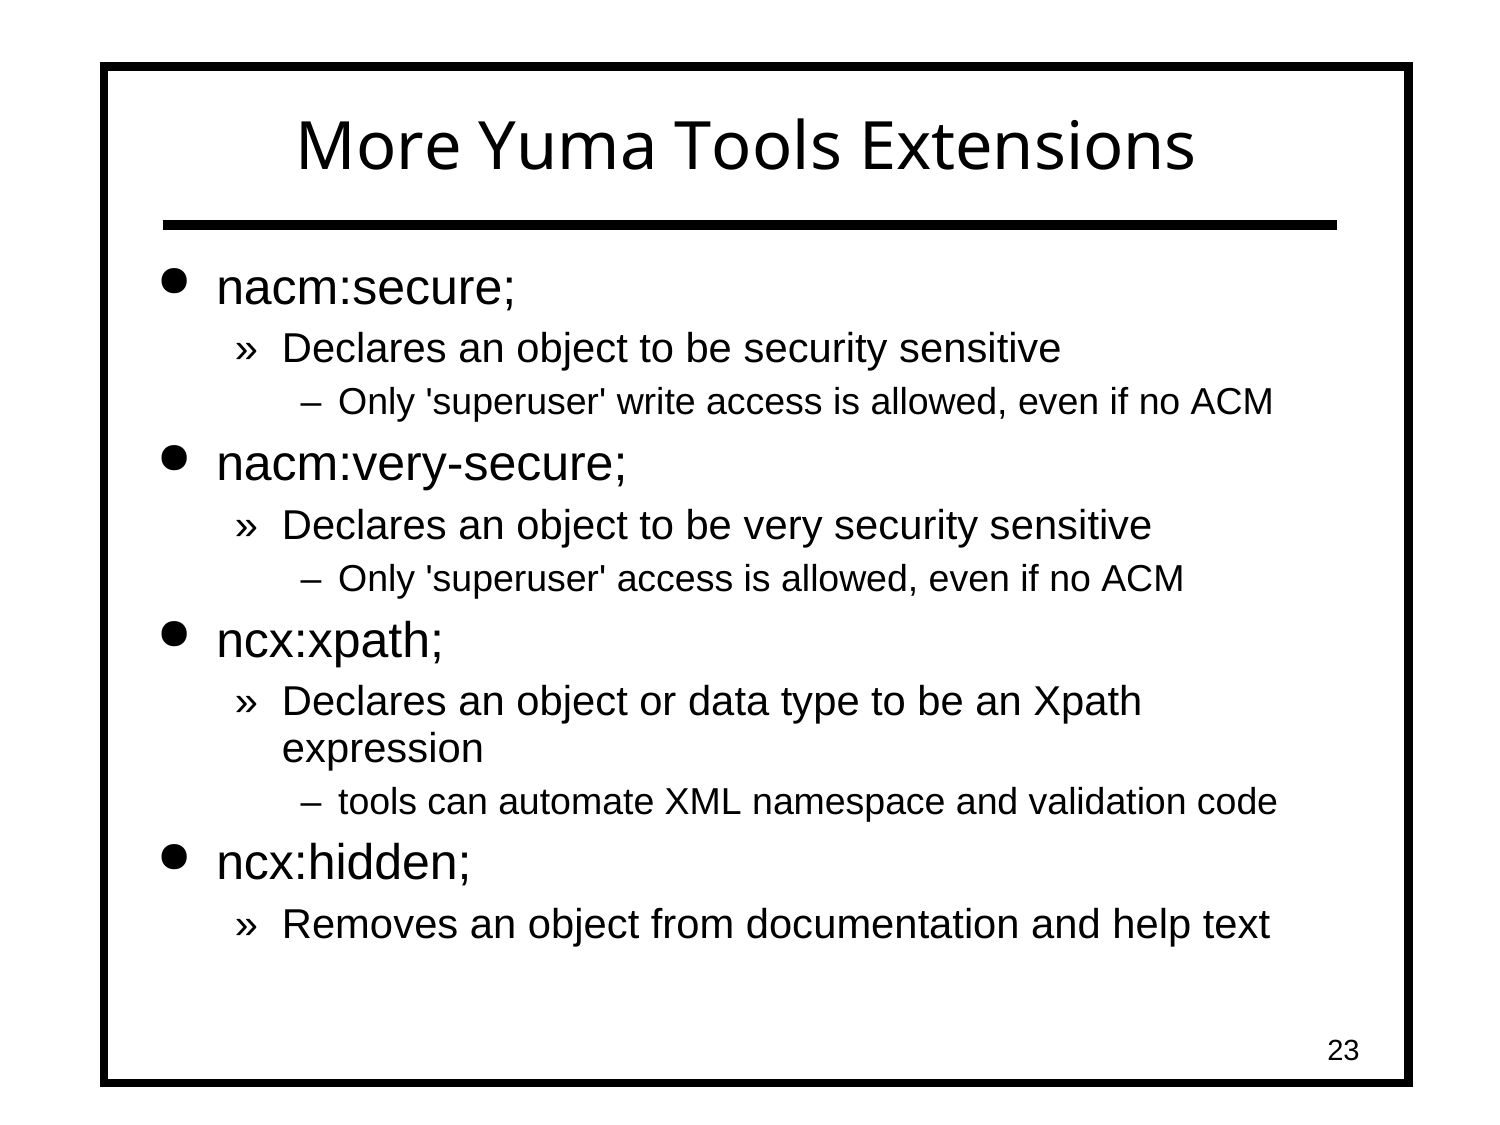

# More Yuma Tools Extensions
nacm:secure;
Declares an object to be security sensitive
Only 'superuser' write access is allowed, even if no ACM
nacm:very-secure;
Declares an object to be very security sensitive
Only 'superuser' access is allowed, even if no ACM
ncx:xpath;
Declares an object or data type to be an Xpath expression
tools can automate XML namespace and validation code
ncx:hidden;
Removes an object from documentation and help text
23